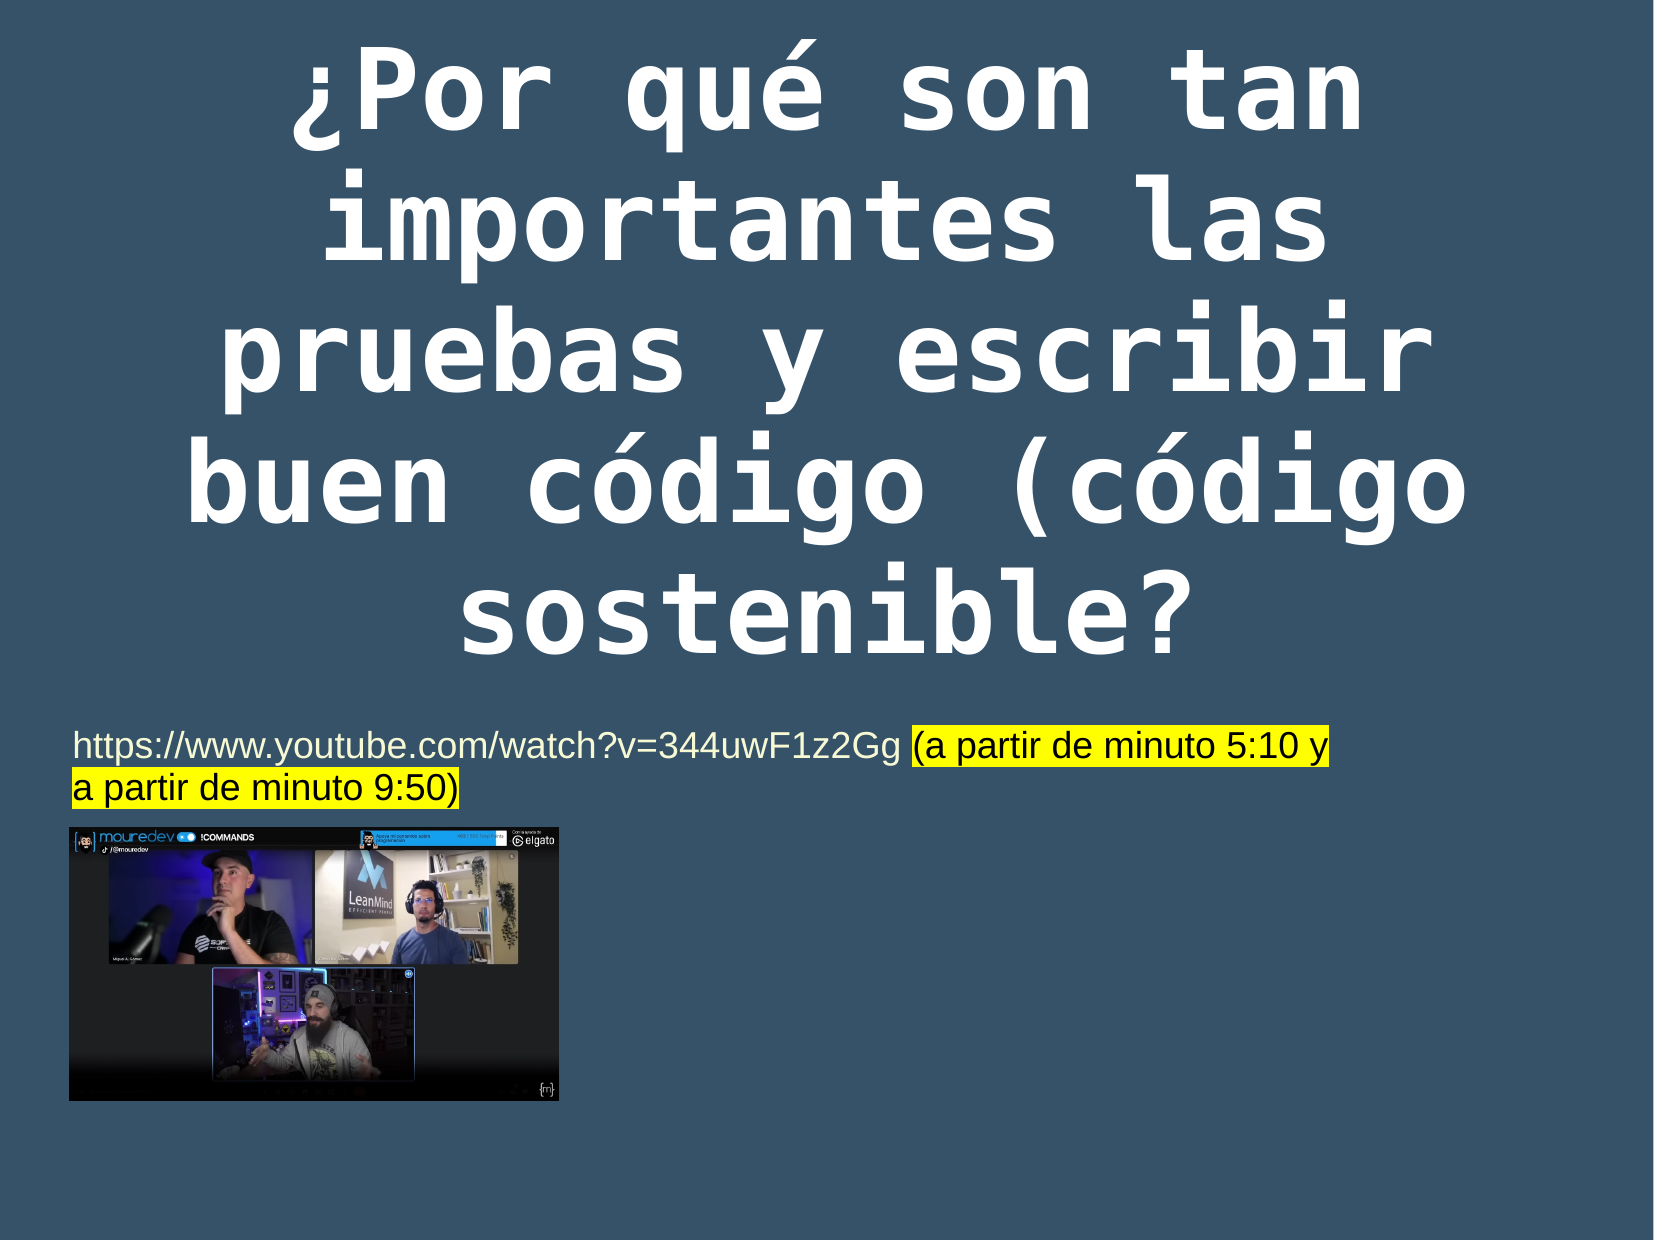

# ¿Por qué son tan importantes las pruebas y escribir buen código (código sostenible?
https://www.youtube.com/watch?v=344uwF1z2Gg (a partir de minuto 5:10 y a partir de minuto 9:50)